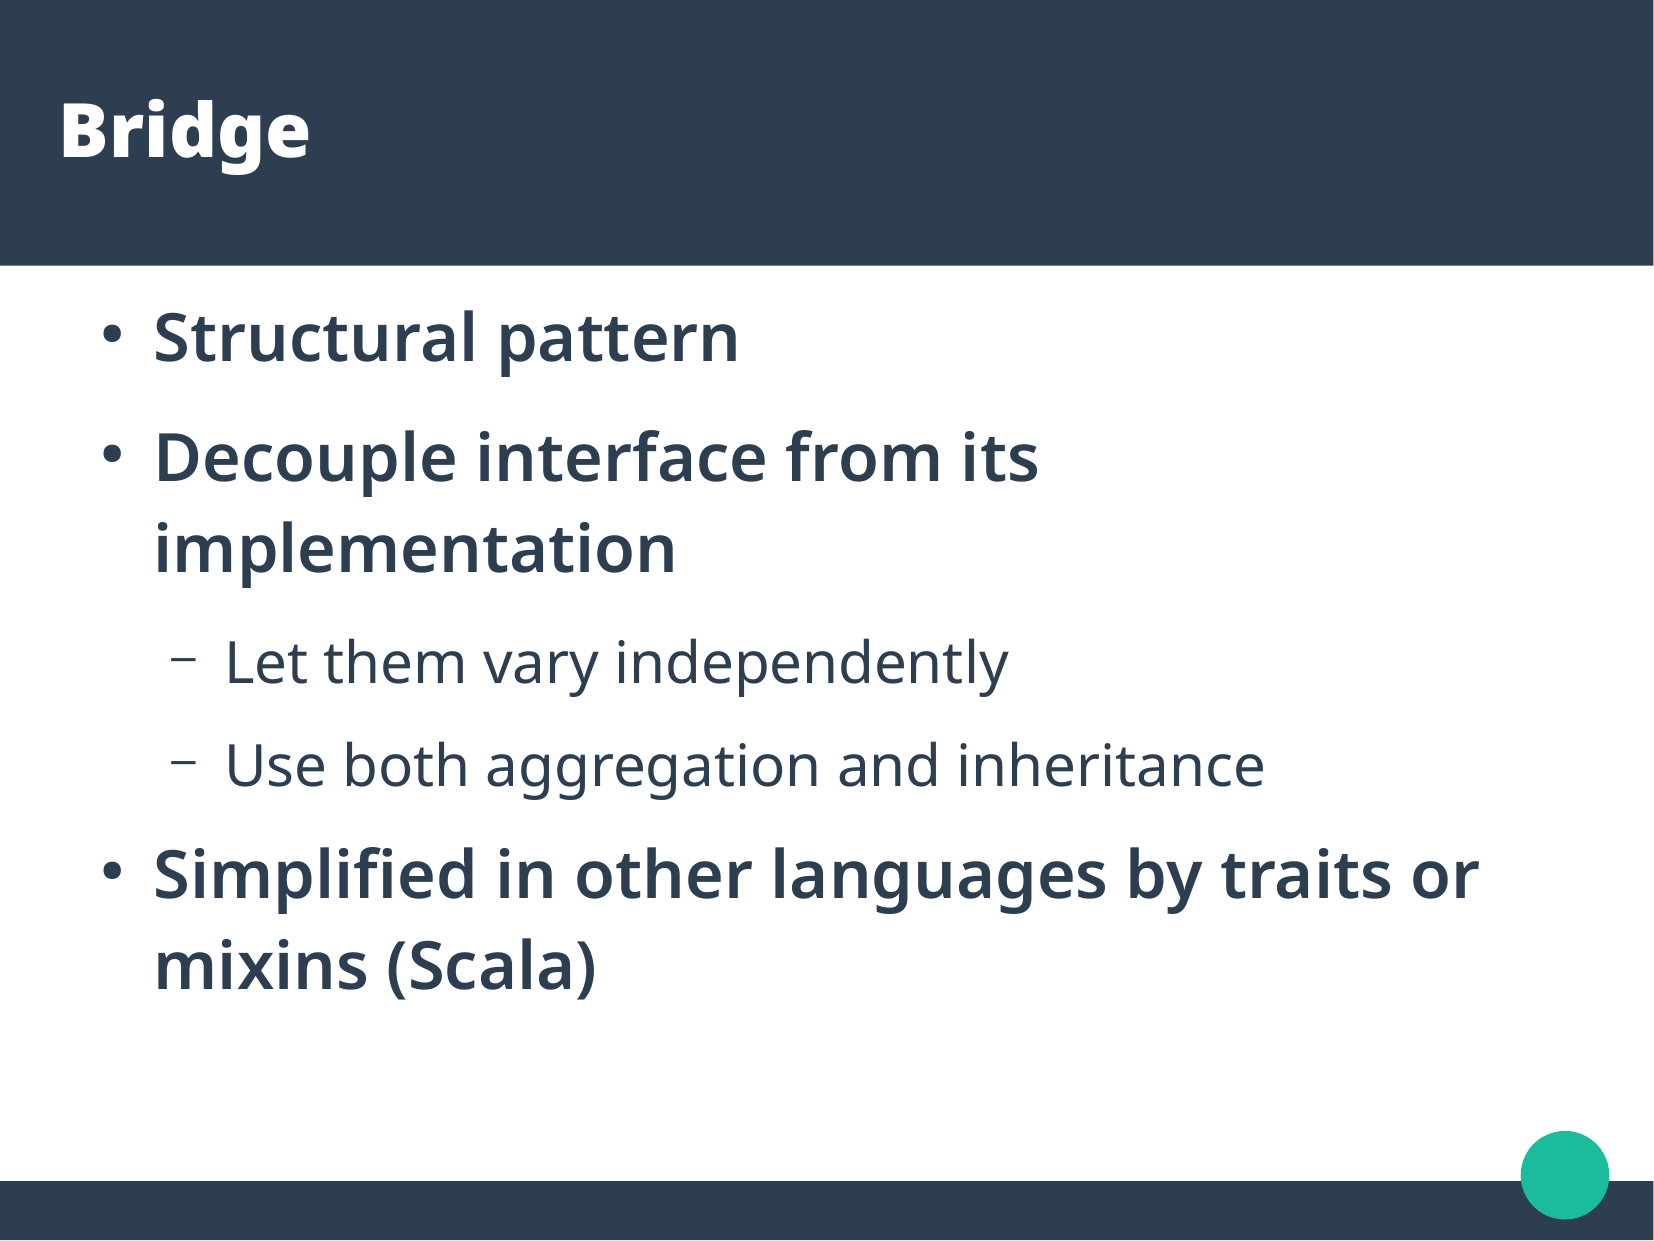

# Bridge
Structural pattern
Decouple interface from its implementation
Let them vary independently
Use both aggregation and inheritance
Simplified in other languages by traits or mixins (Scala)